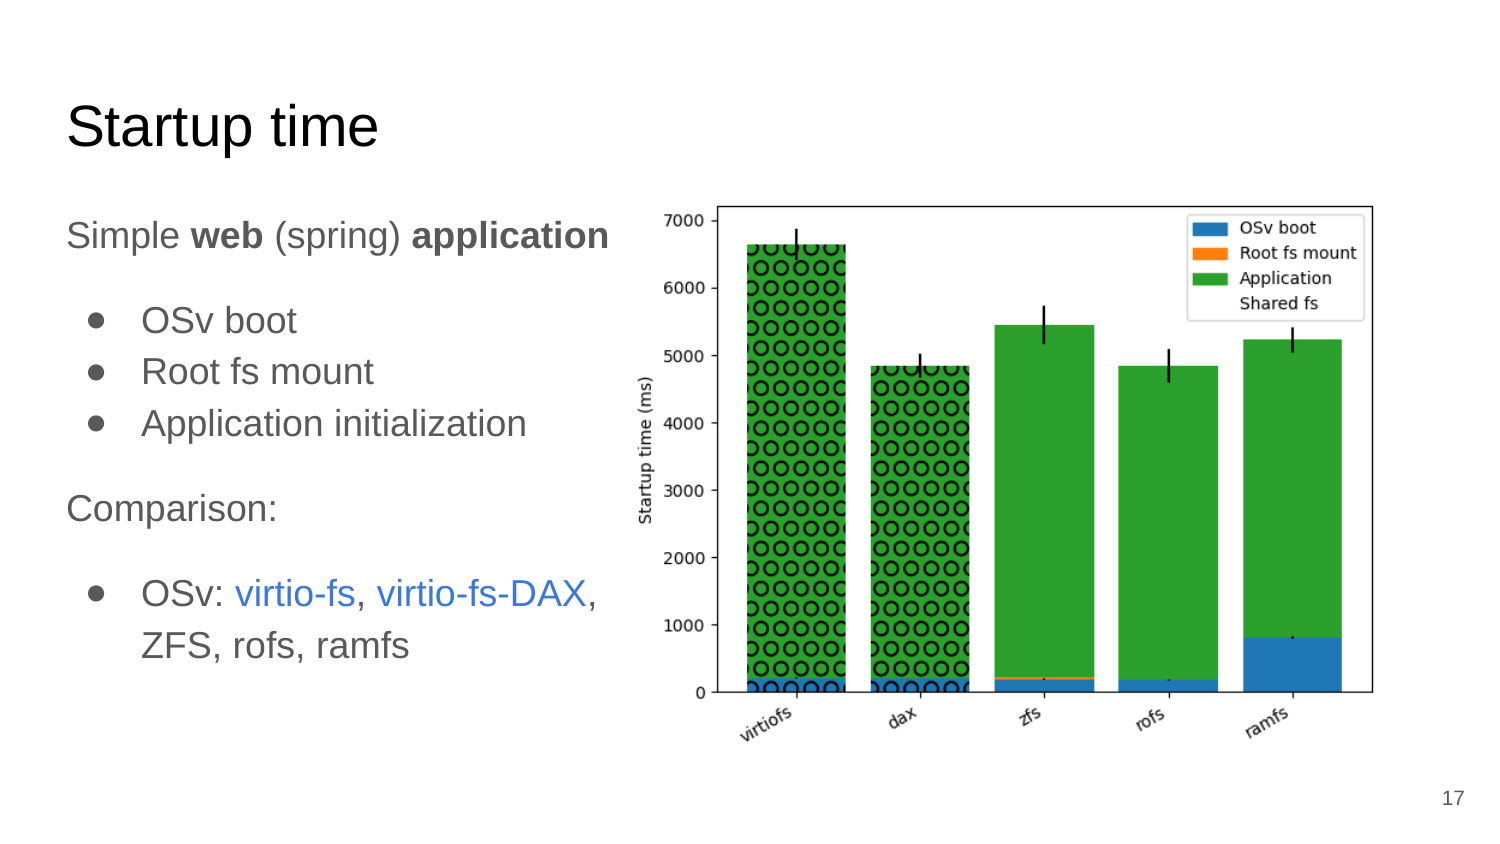

# Startup time
Simple web (spring) application
OSv boot
Root fs mount
Application initialization
Comparison:
OSv: virtio-fs, virtio-fs-DAX,
ZFS, rofs, ramfs